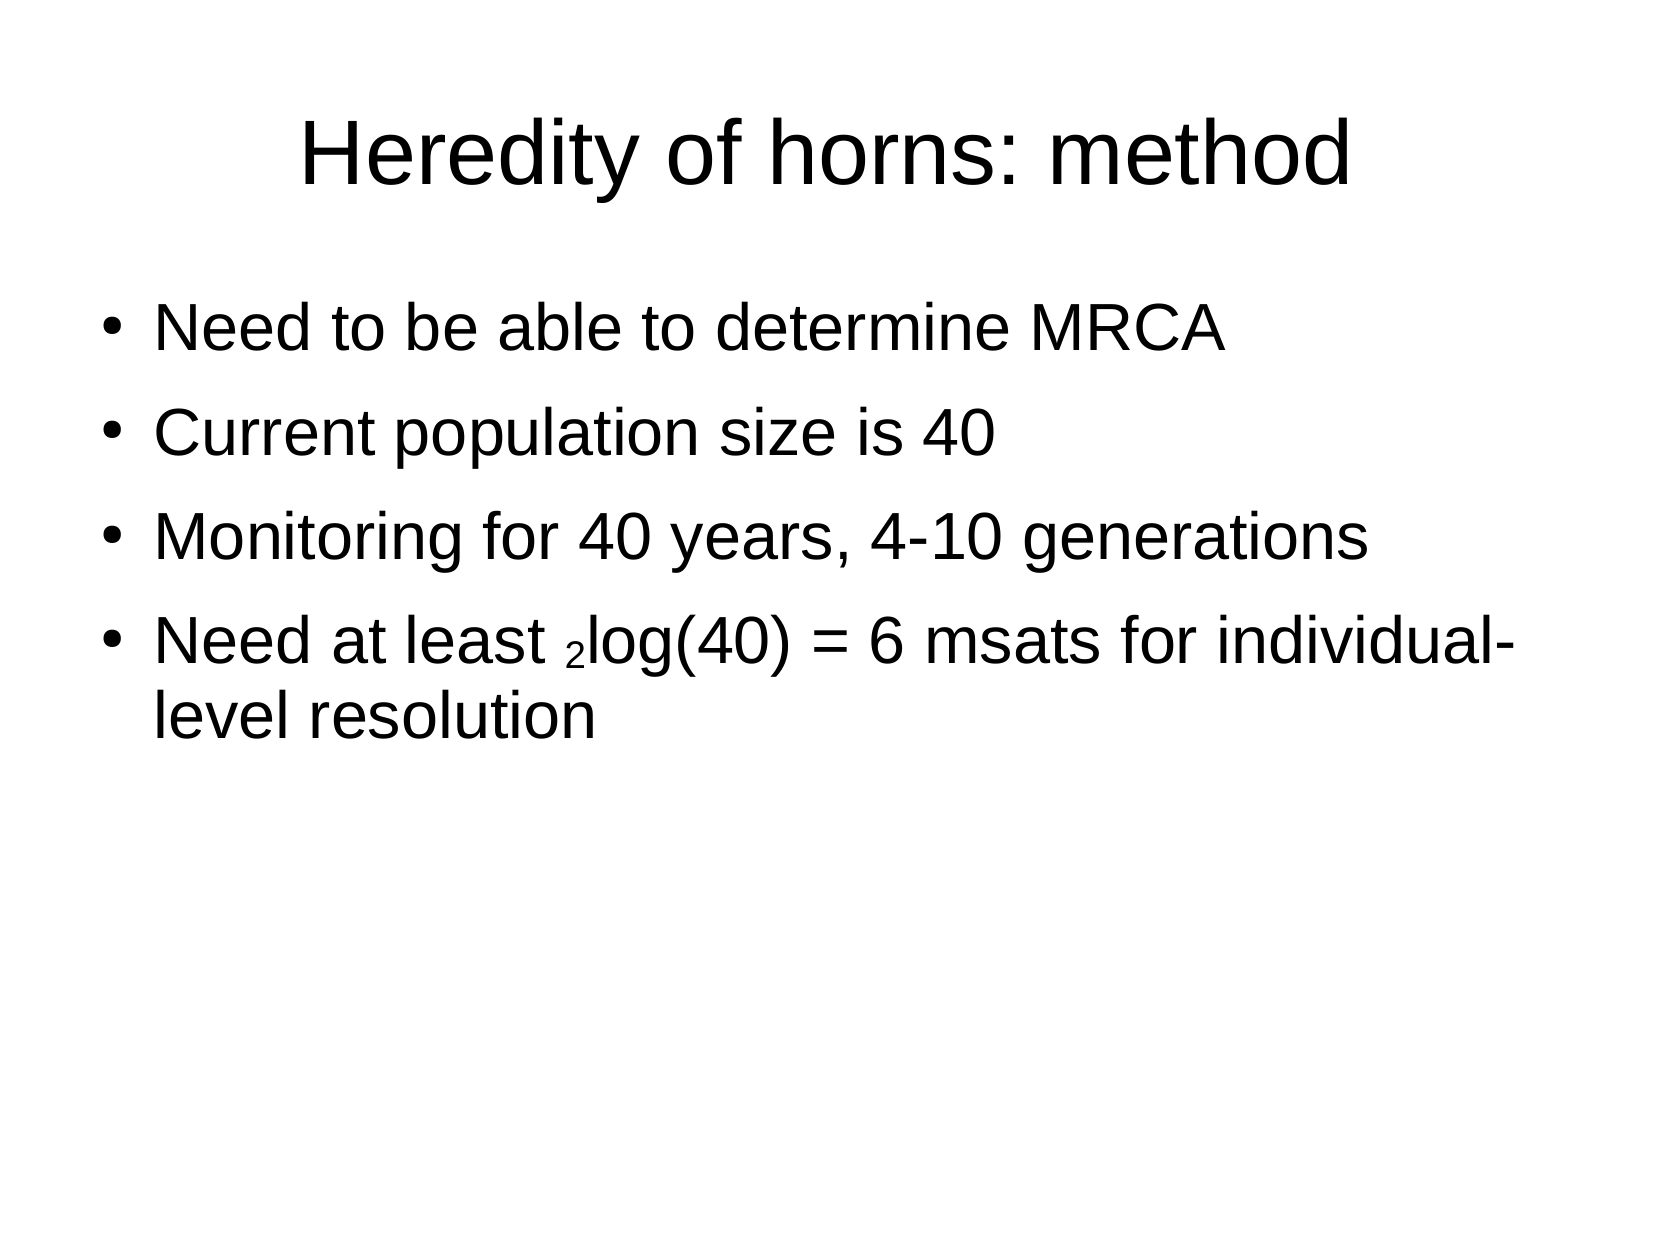

# Heredity of horns: method
Need to be able to determine MRCA
Current population size is 40
Monitoring for 40 years, 4-10 generations
Need at least 2log(40) = 6 msats for individual-level resolution